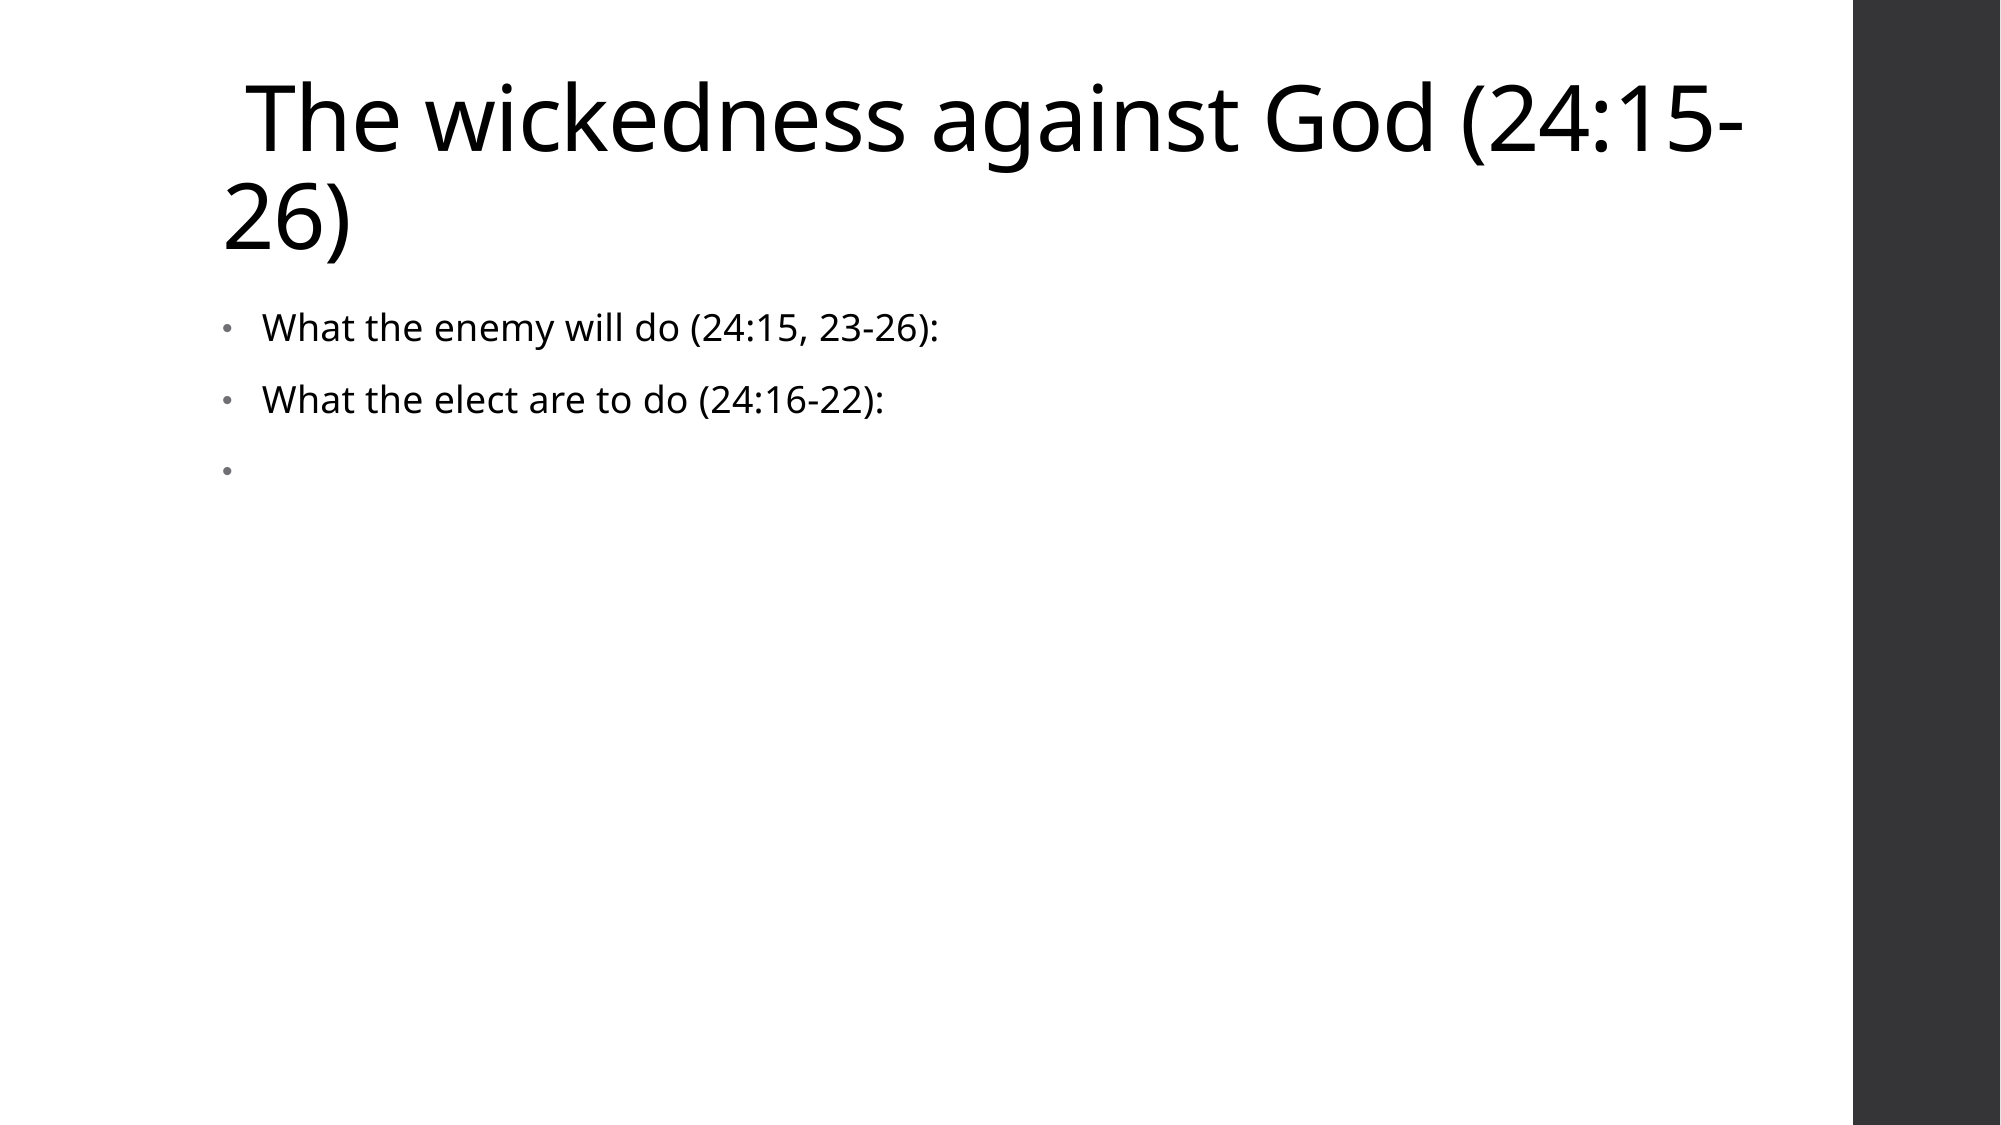

# The wickedness against God (24:15-26)
 What the enemy will do (24:15, 23-26):
 What the elect are to do (24:16-22):